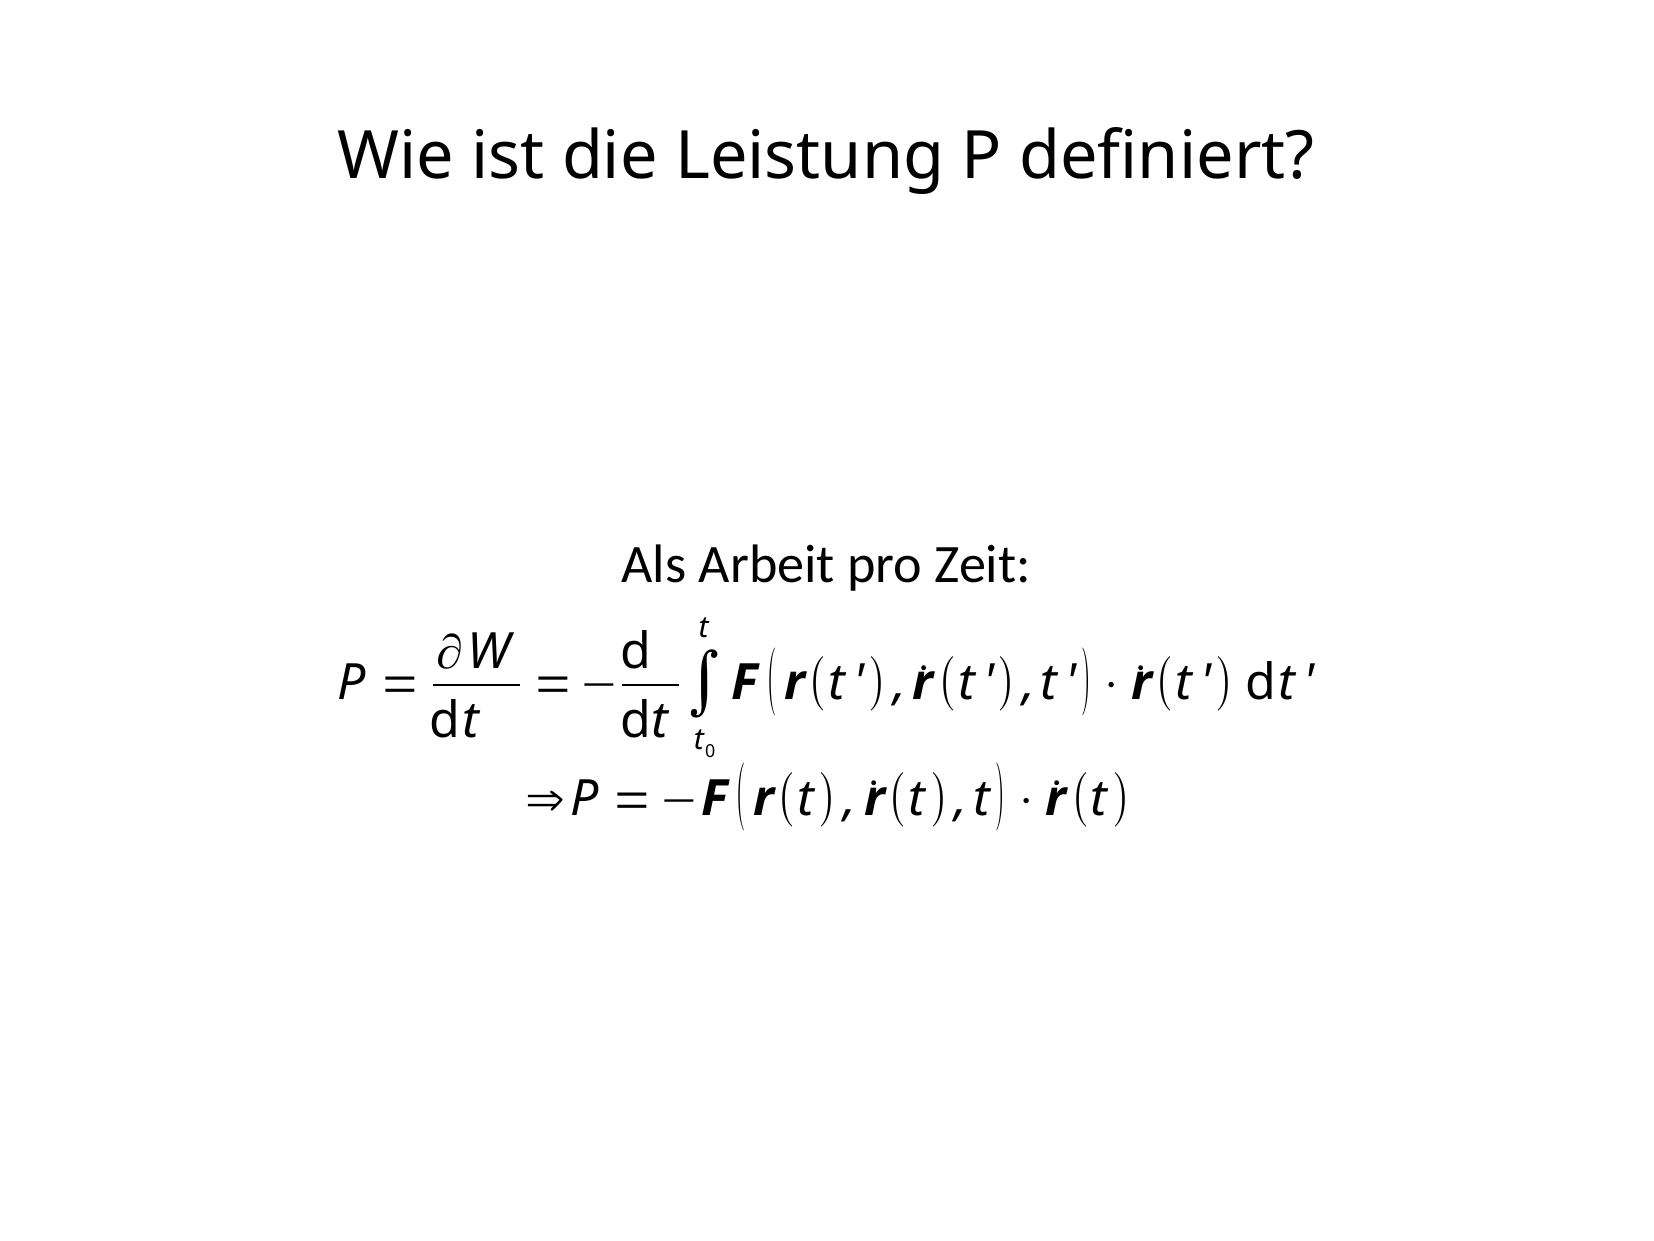

# Wie ist die Leistung P definiert?
Als Arbeit pro Zeit: